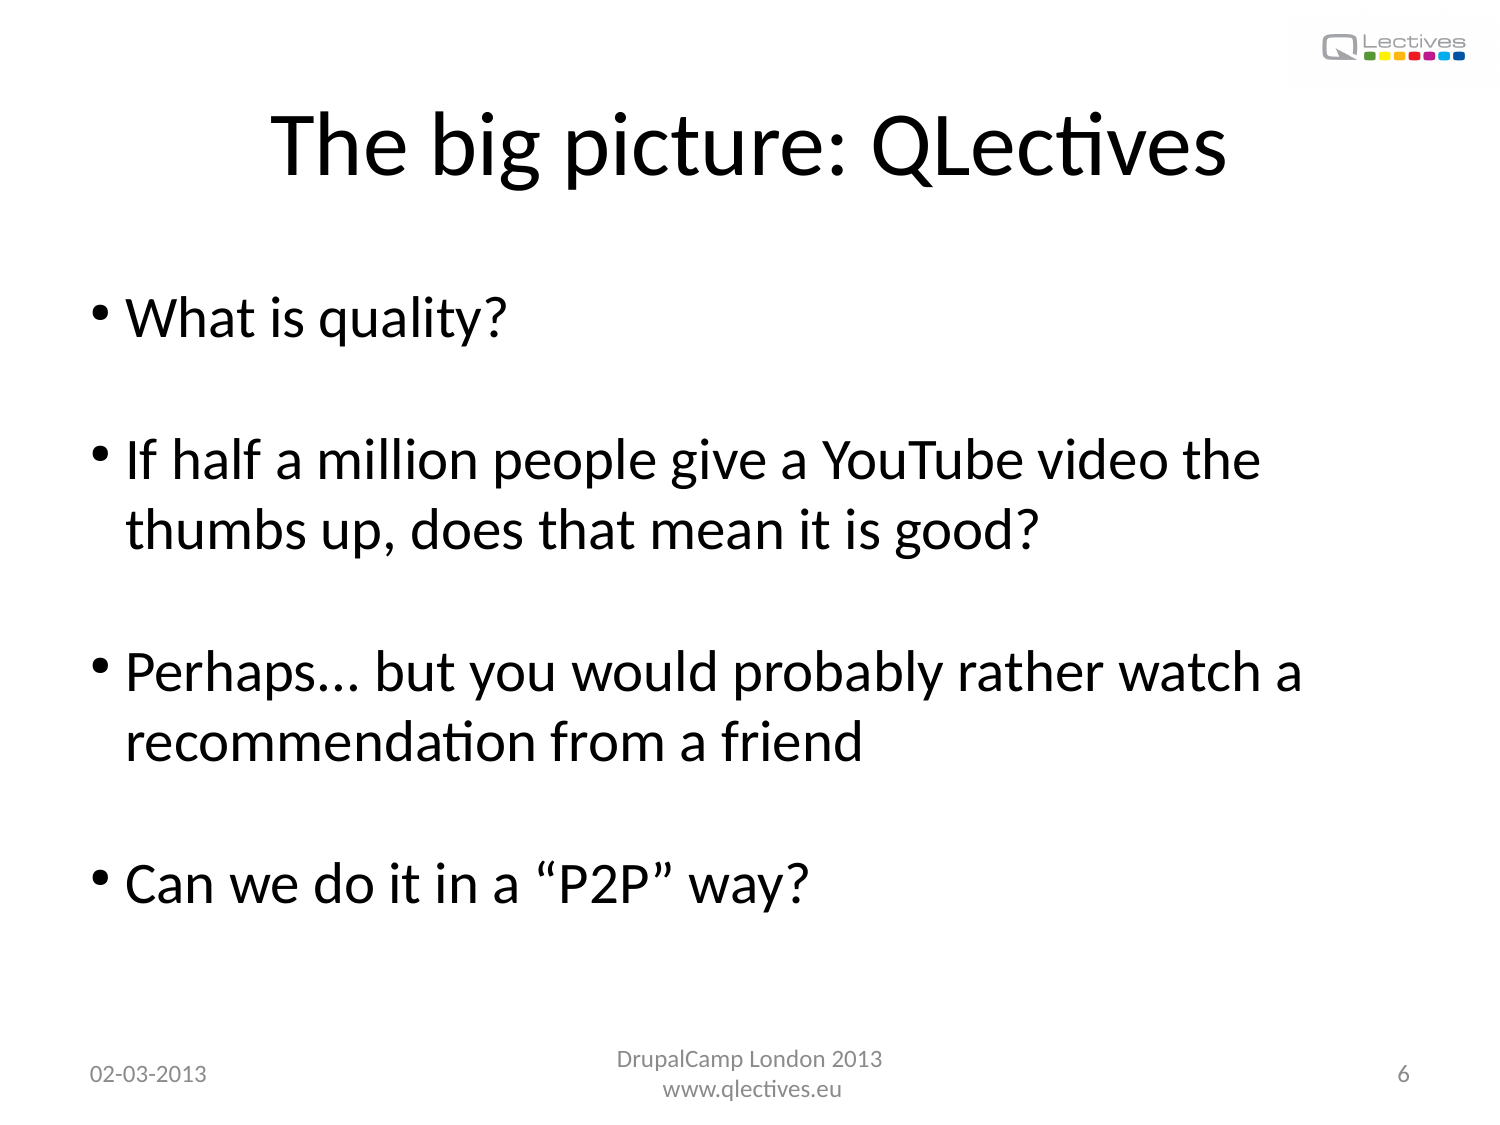

The big picture: QLectives
What is quality?
If half a million people give a YouTube video the thumbs up, does that mean it is good?
Perhaps... but you would probably rather watch a recommendation from a friend
Can we do it in a “P2P” way?
02-03-2013
DrupalCamp London 2013
 www.qlectives.eu